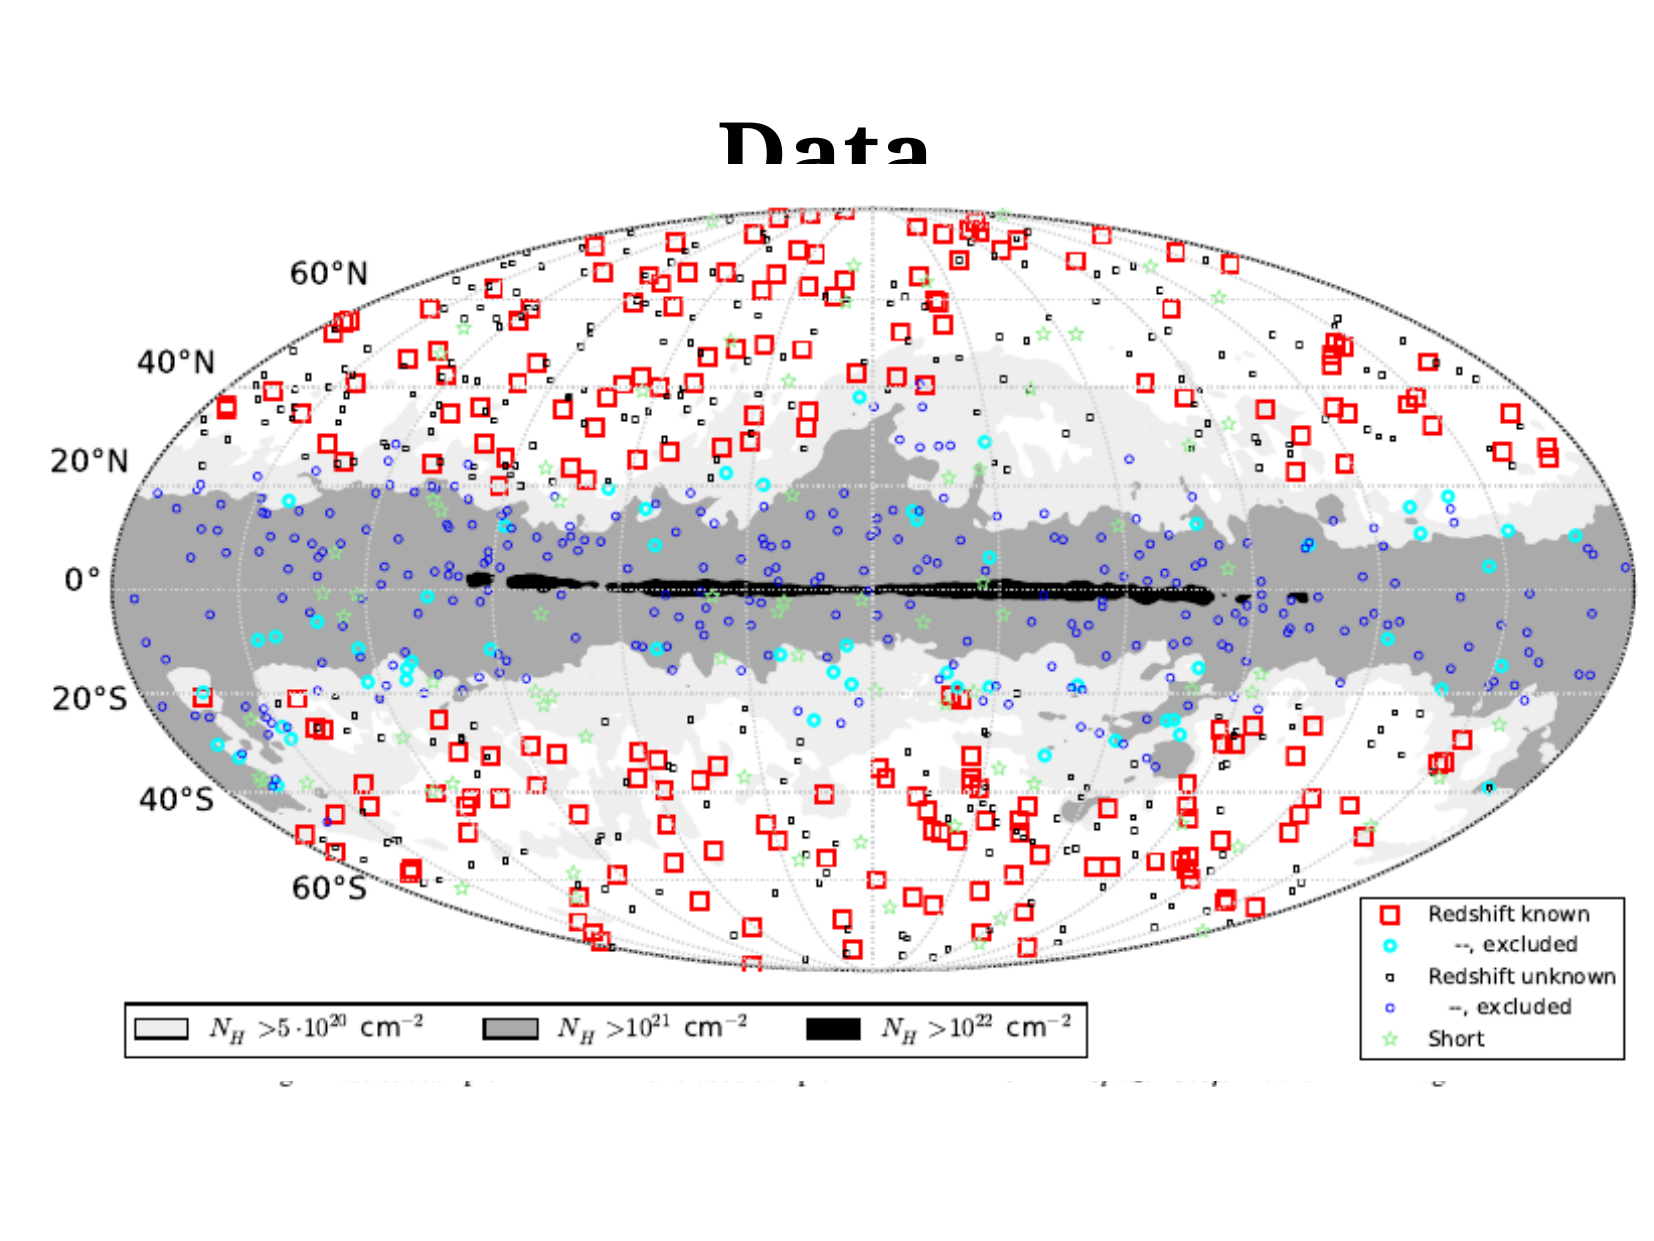

# Data
Entire swift.ac.uk archive
Exclude flares & prompt emission
Automated + visual inspection
Samples